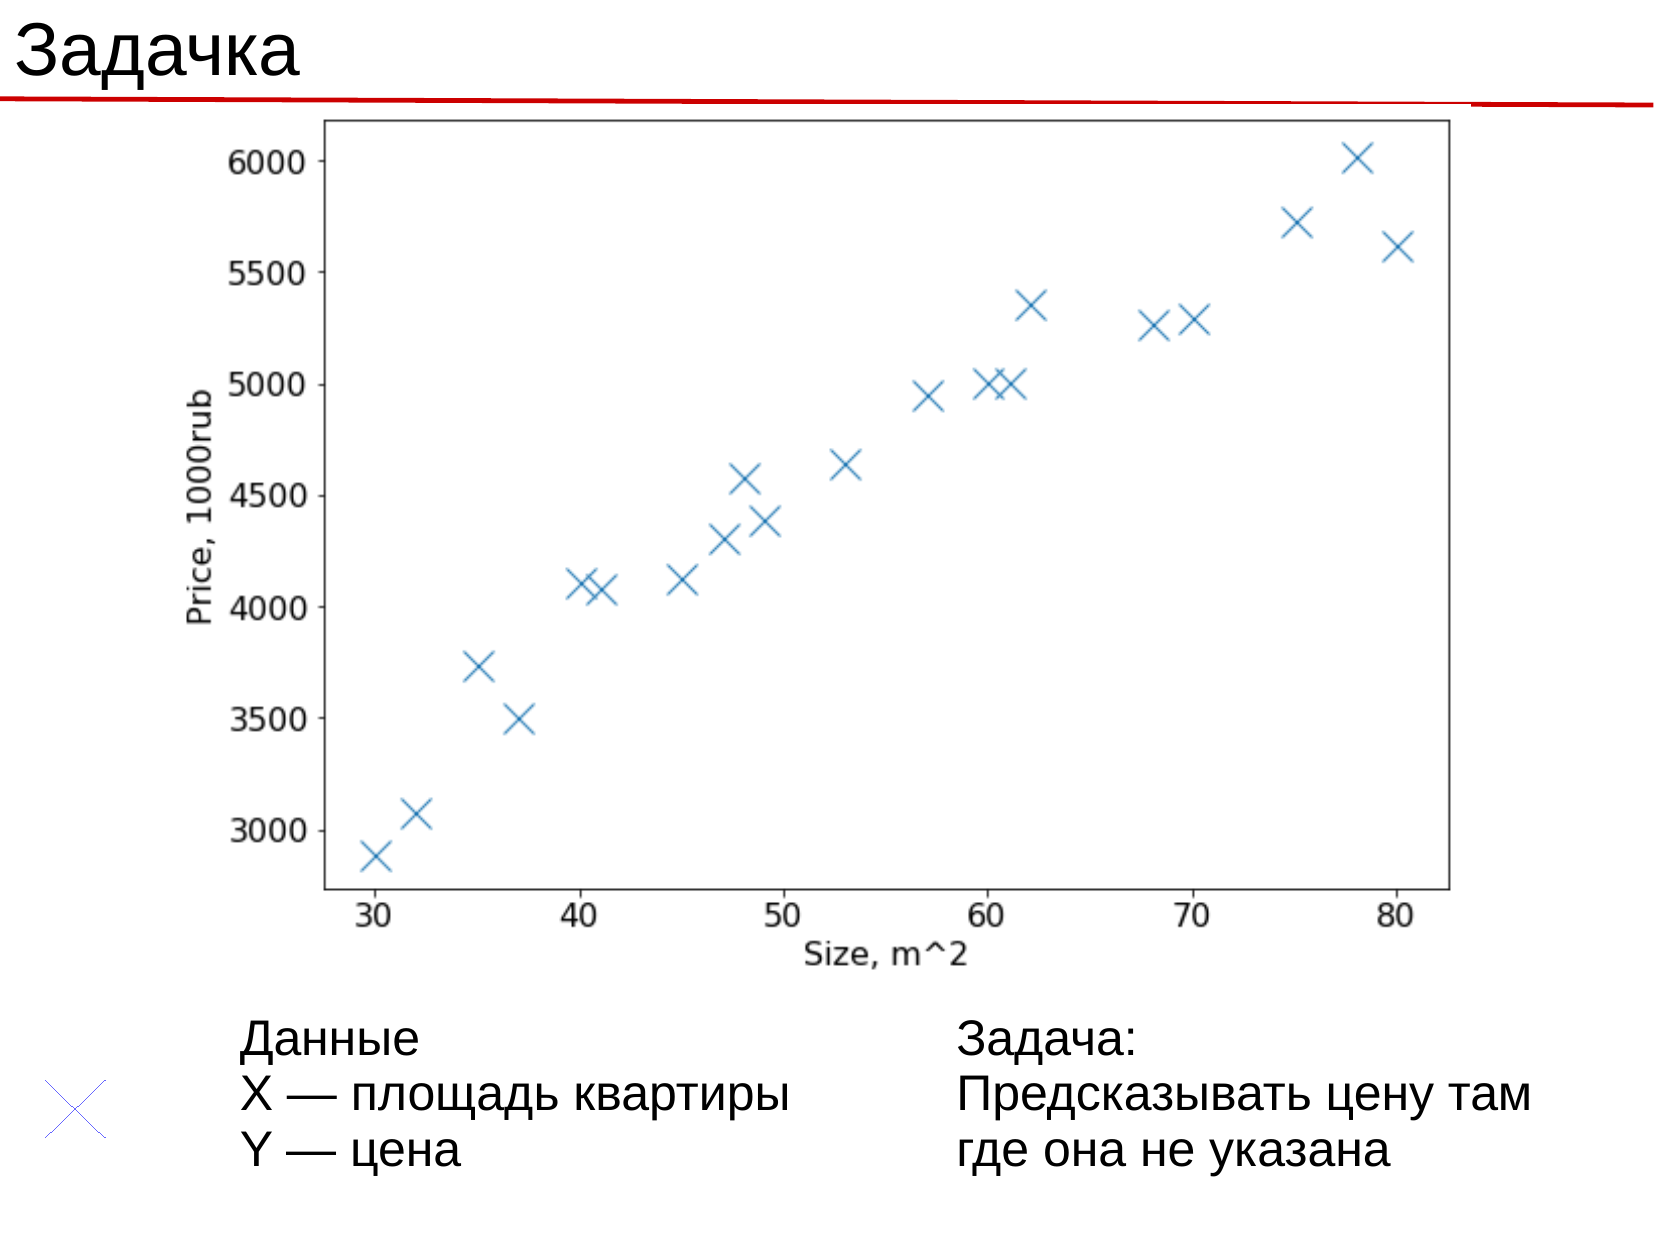

Задачка
Данные
X — площадь квартиры
Y — цена
Задача:
Предсказывать цену там где она не указана